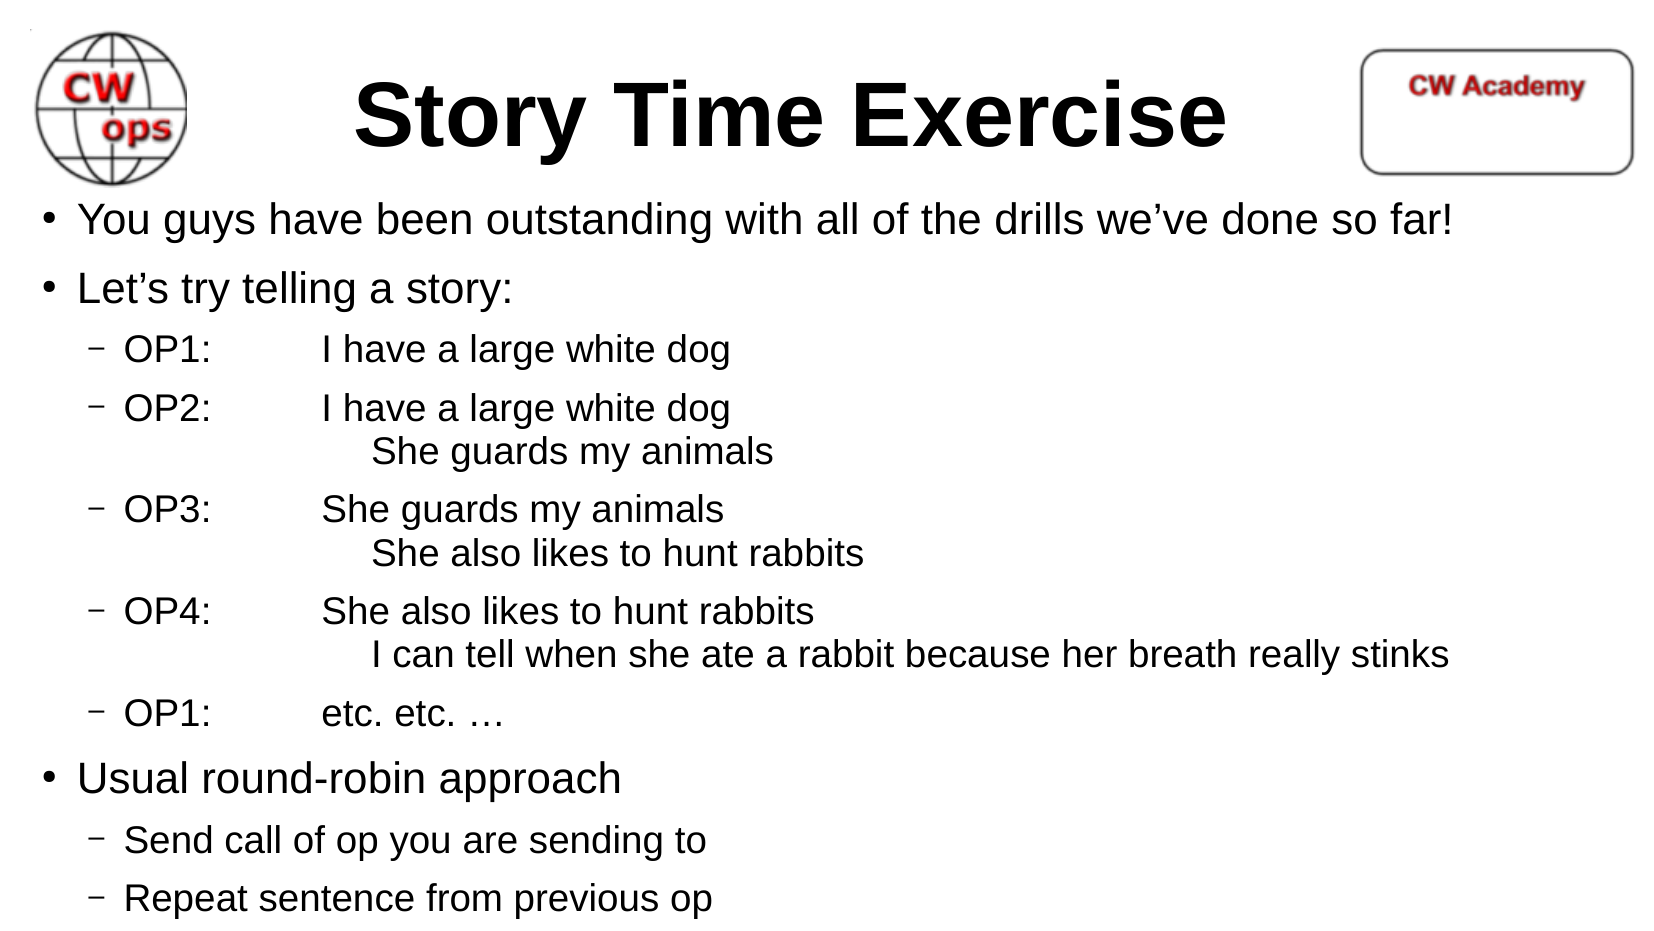

# Story Time Exercise
You guys have been outstanding with all of the drills we’ve done so far!
Let’s try telling a story:
OP1:		 			 		I have a large white dog
OP2:		 			 		I have a large white dog
				 	 				 			 	She guards my animals
OP3:		 		 		She guards my animals
		 	 				 		 	She also likes to hunt rabbits
OP4:			 				 		She also likes to hunt rabbits
 			 		 					 		 	I can tell when she ate a rabbit because her breath really stinks
OP1:			 		 		etc. etc. …
Usual round-robin approach
Send call of op you are sending to
Repeat sentence from previous op